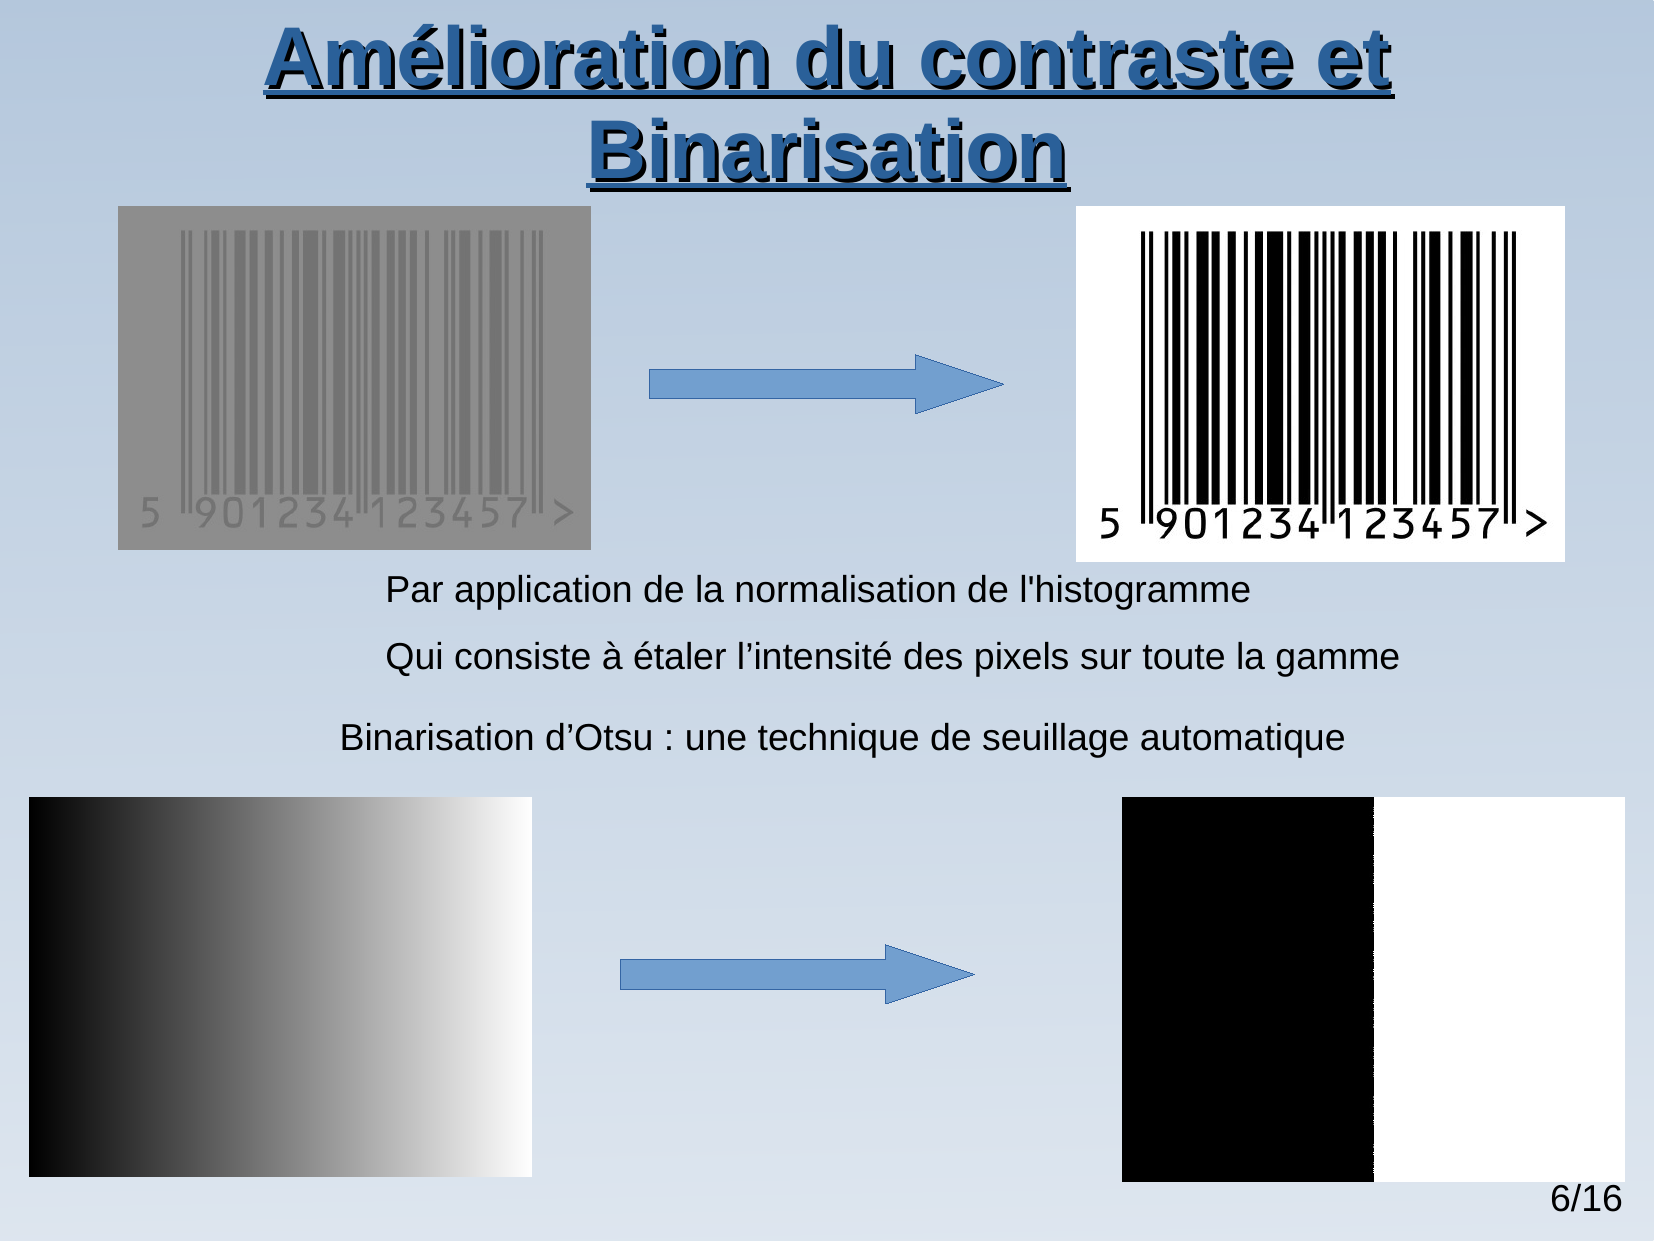

# Amélioration du contraste et Binarisation
Par application de la normalisation de l'histogramme
Qui consiste à étaler l’intensité des pixels sur toute la gamme
Binarisation d’Otsu : une technique de seuillage automatique